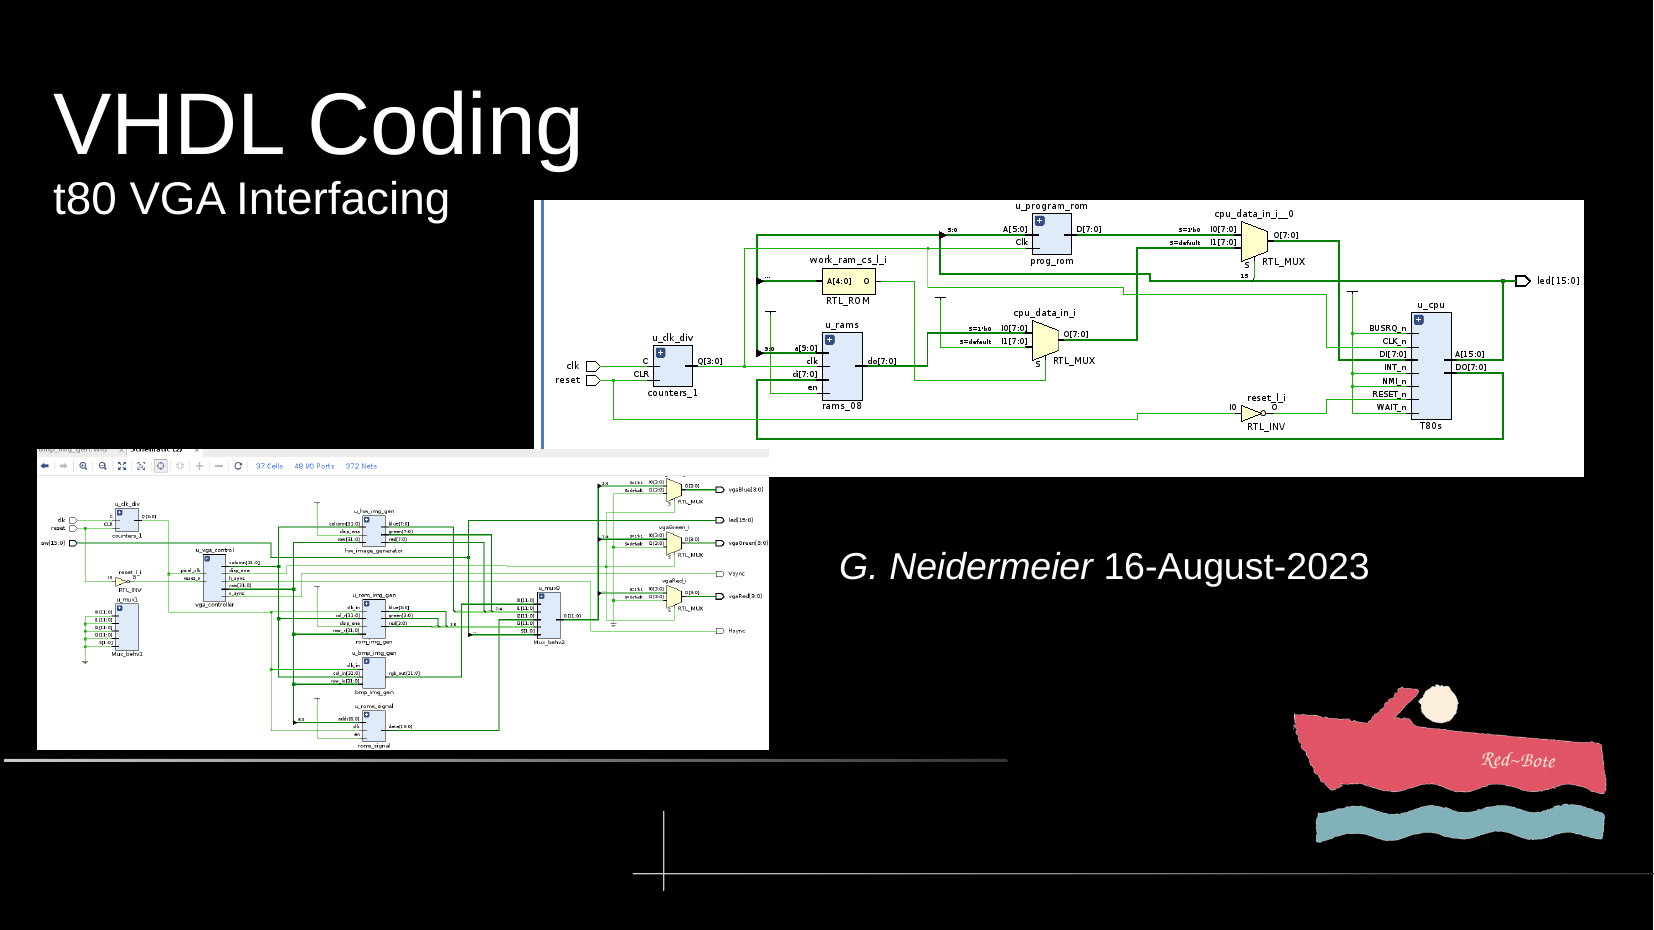

# VHDL Coding t80 VGA Interfacing
G. Neidermeier 16-August-2023